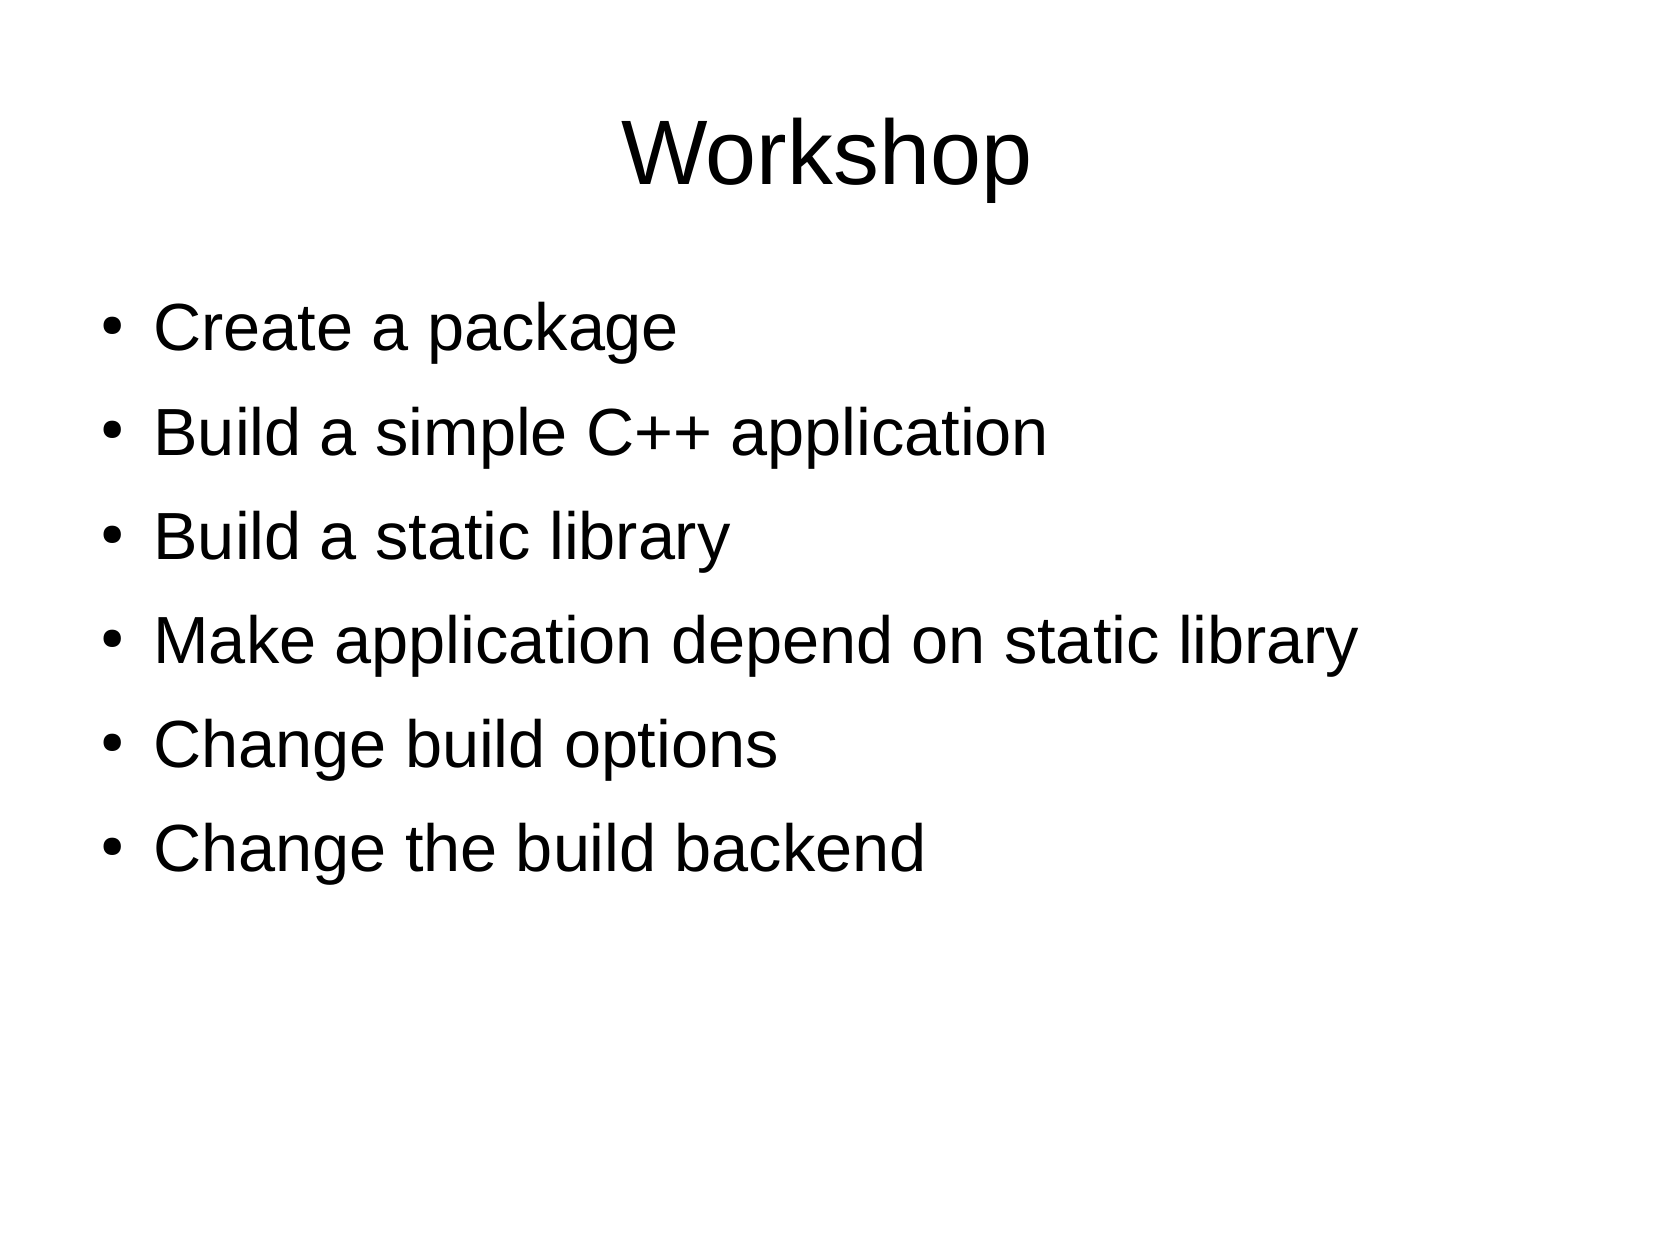

# Workshop
Create a package
Build a simple C++ application
Build a static library
Make application depend on static library
Change build options
Change the build backend